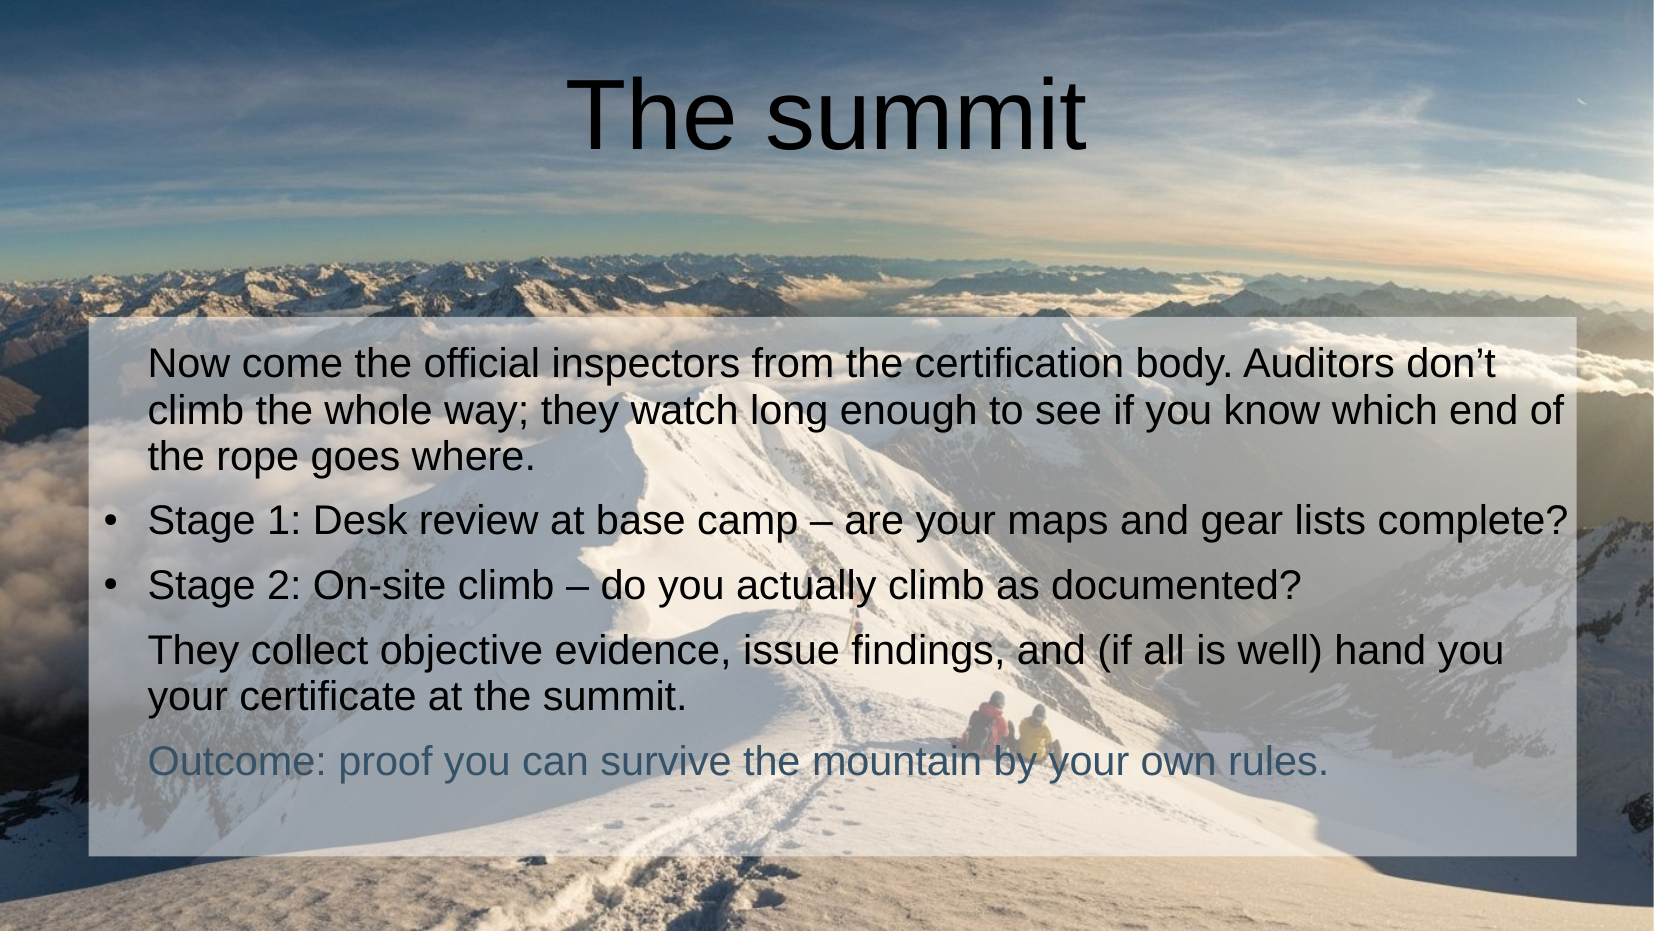

# The summit
Now come the official inspectors from the certification body. Auditors don’t climb the whole way; they watch long enough to see if you know which end of the rope goes where.
Stage 1: Desk review at base camp – are your maps and gear lists complete?
Stage 2: On-site climb – do you actually climb as documented?
They collect objective evidence, issue findings, and (if all is well) hand you your certificate at the summit.
Outcome: proof you can survive the mountain by your own rules.